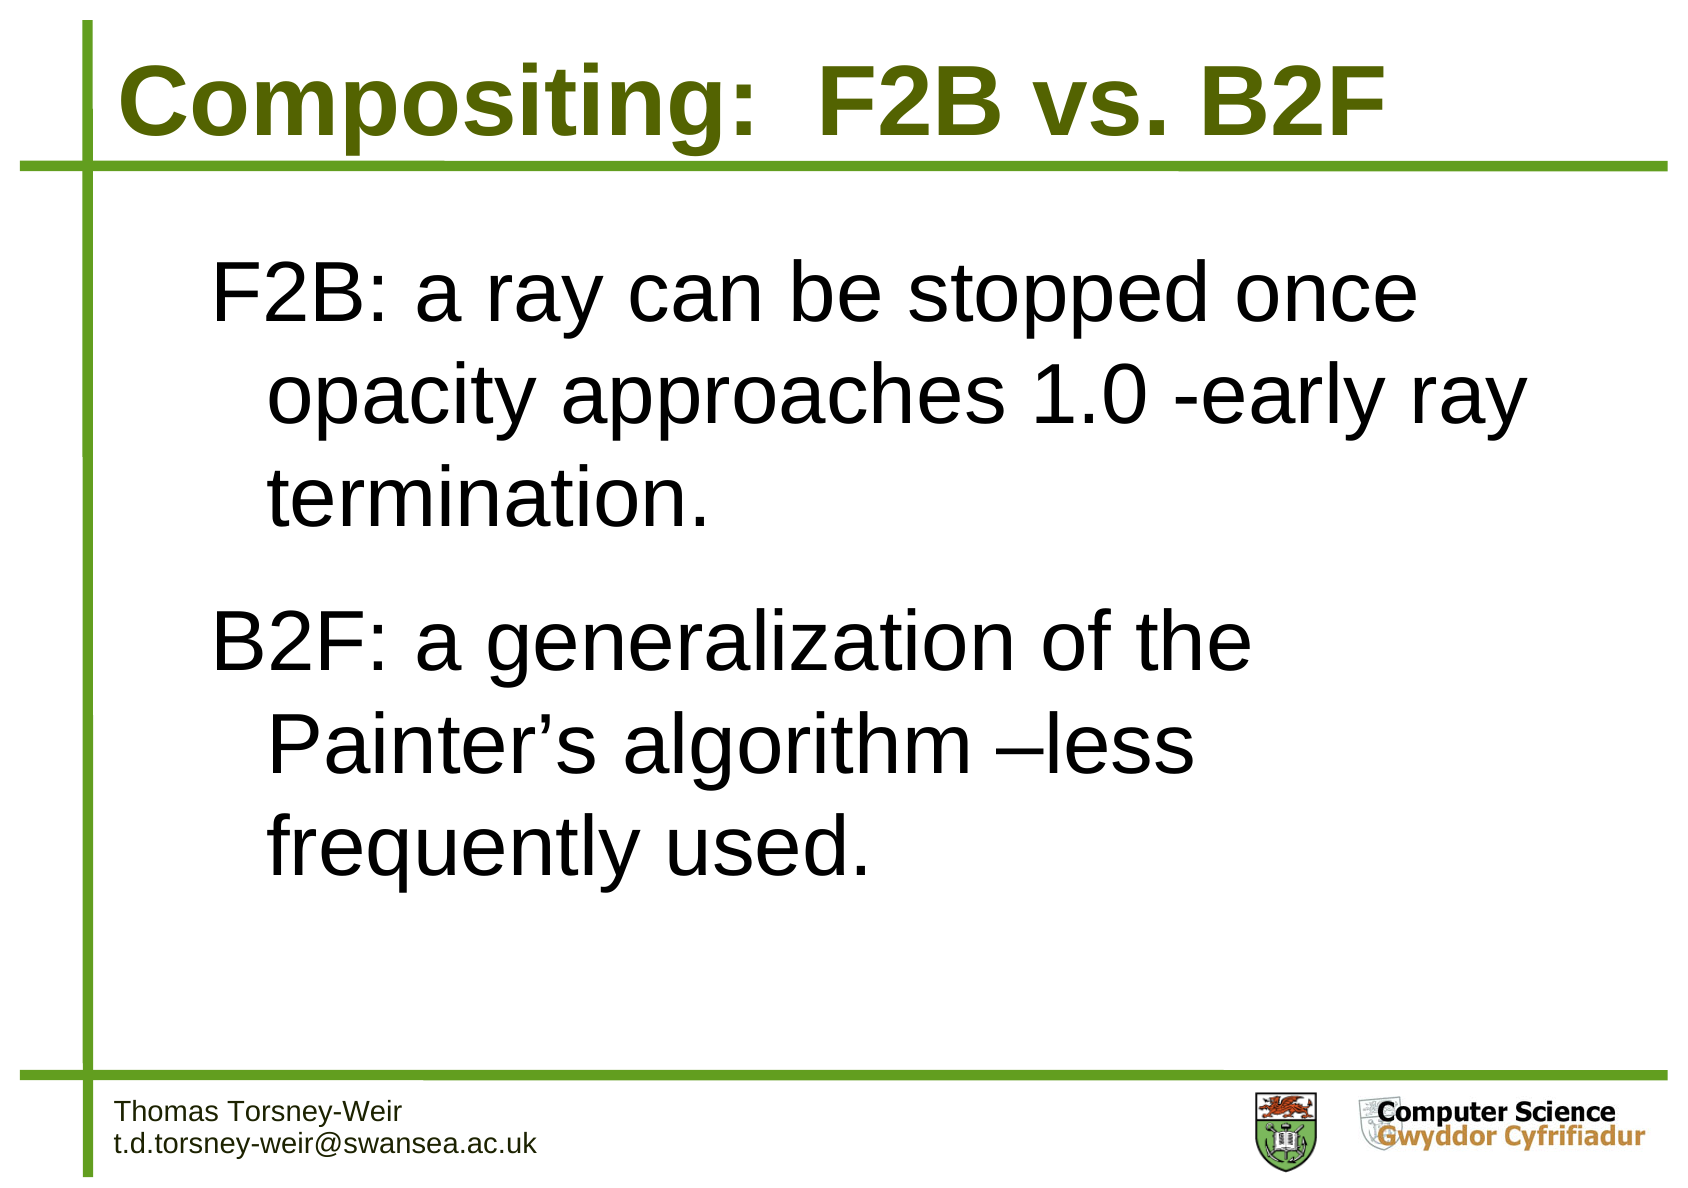

# Compositing: F2B vs. B2F
F2B: a ray can be stopped once opacity approaches 1.0 -early ray termination.
B2F: a generalization of the Painter’s algorithm –less frequently used.